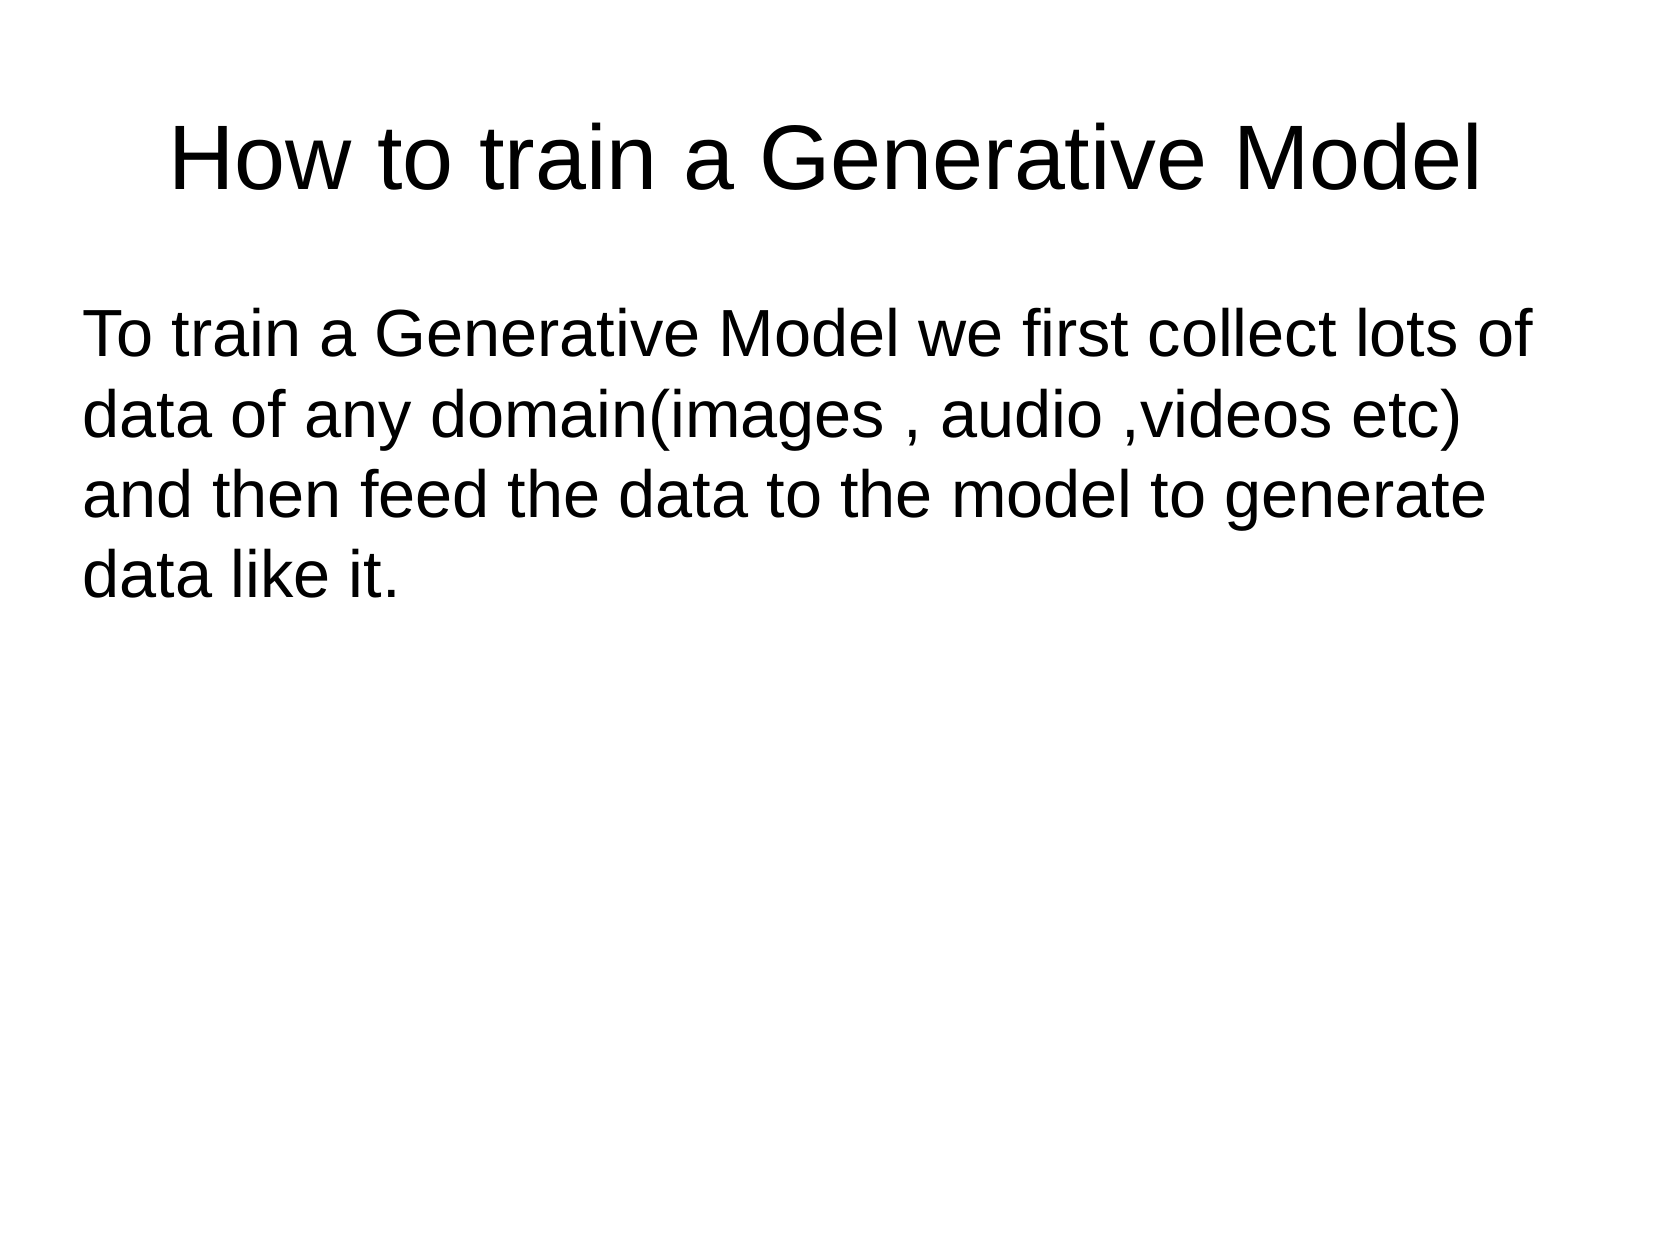

# How to train a Generative Model
To train a Generative Model we first collect lots of data of any domain(images , audio ,videos etc) and then feed the data to the model to generate data like it.